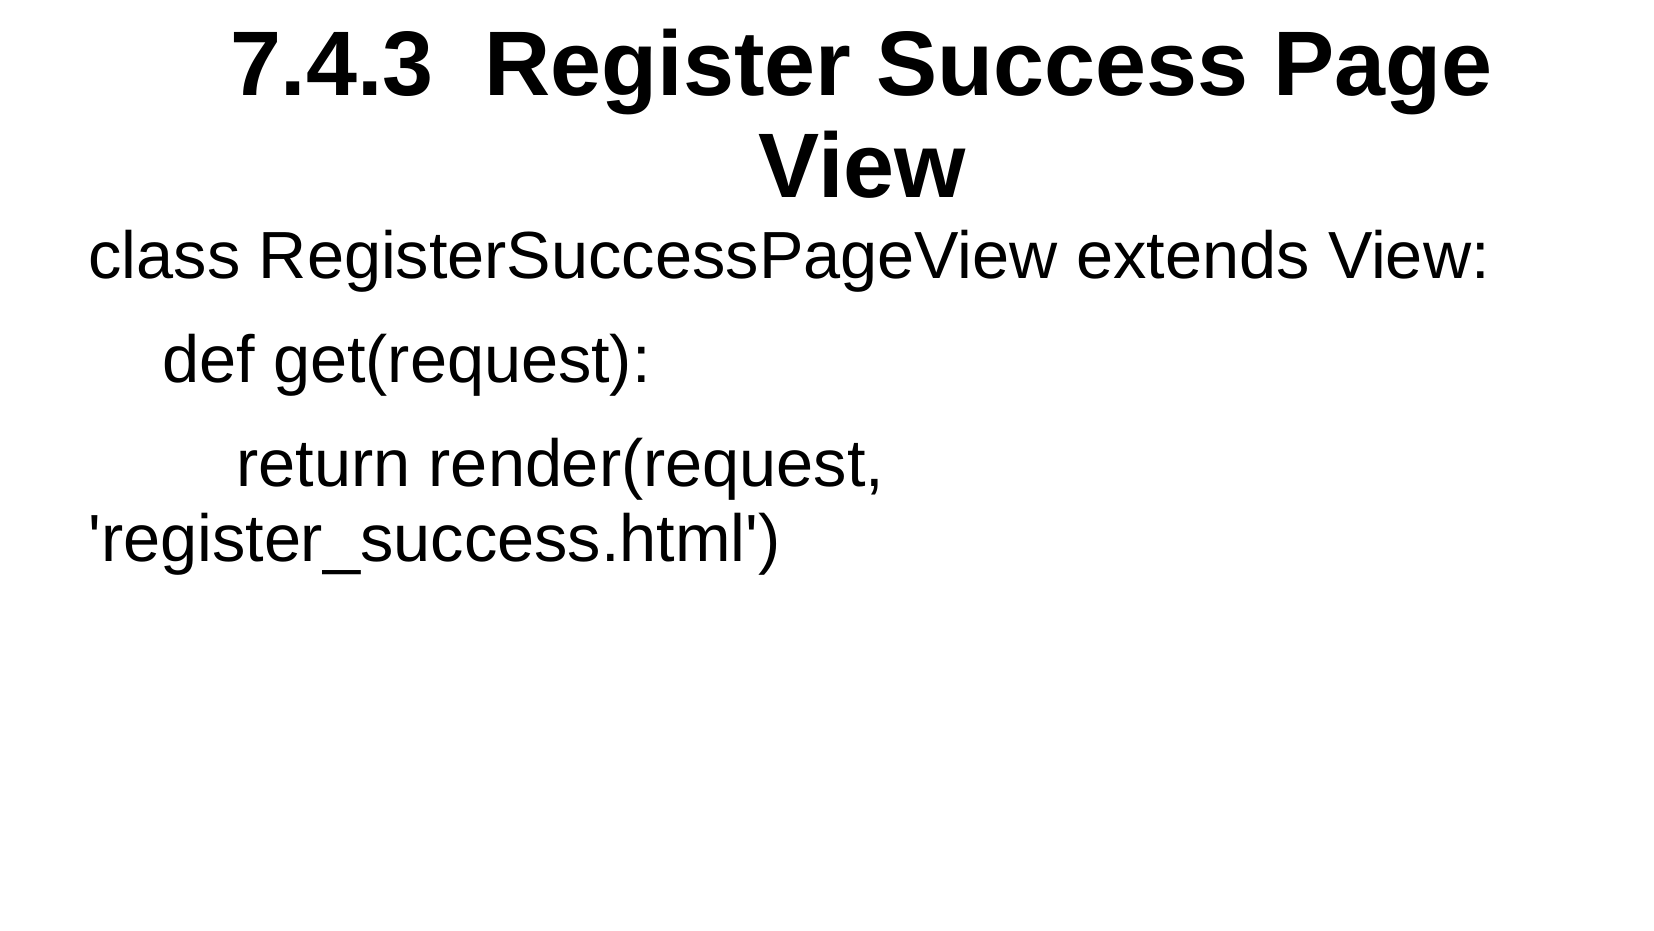

# 7.4.3 Register Success Page View
class RegisterSuccessPageView extends View:
 def get(request):
 return render(request, 'register_success.html')